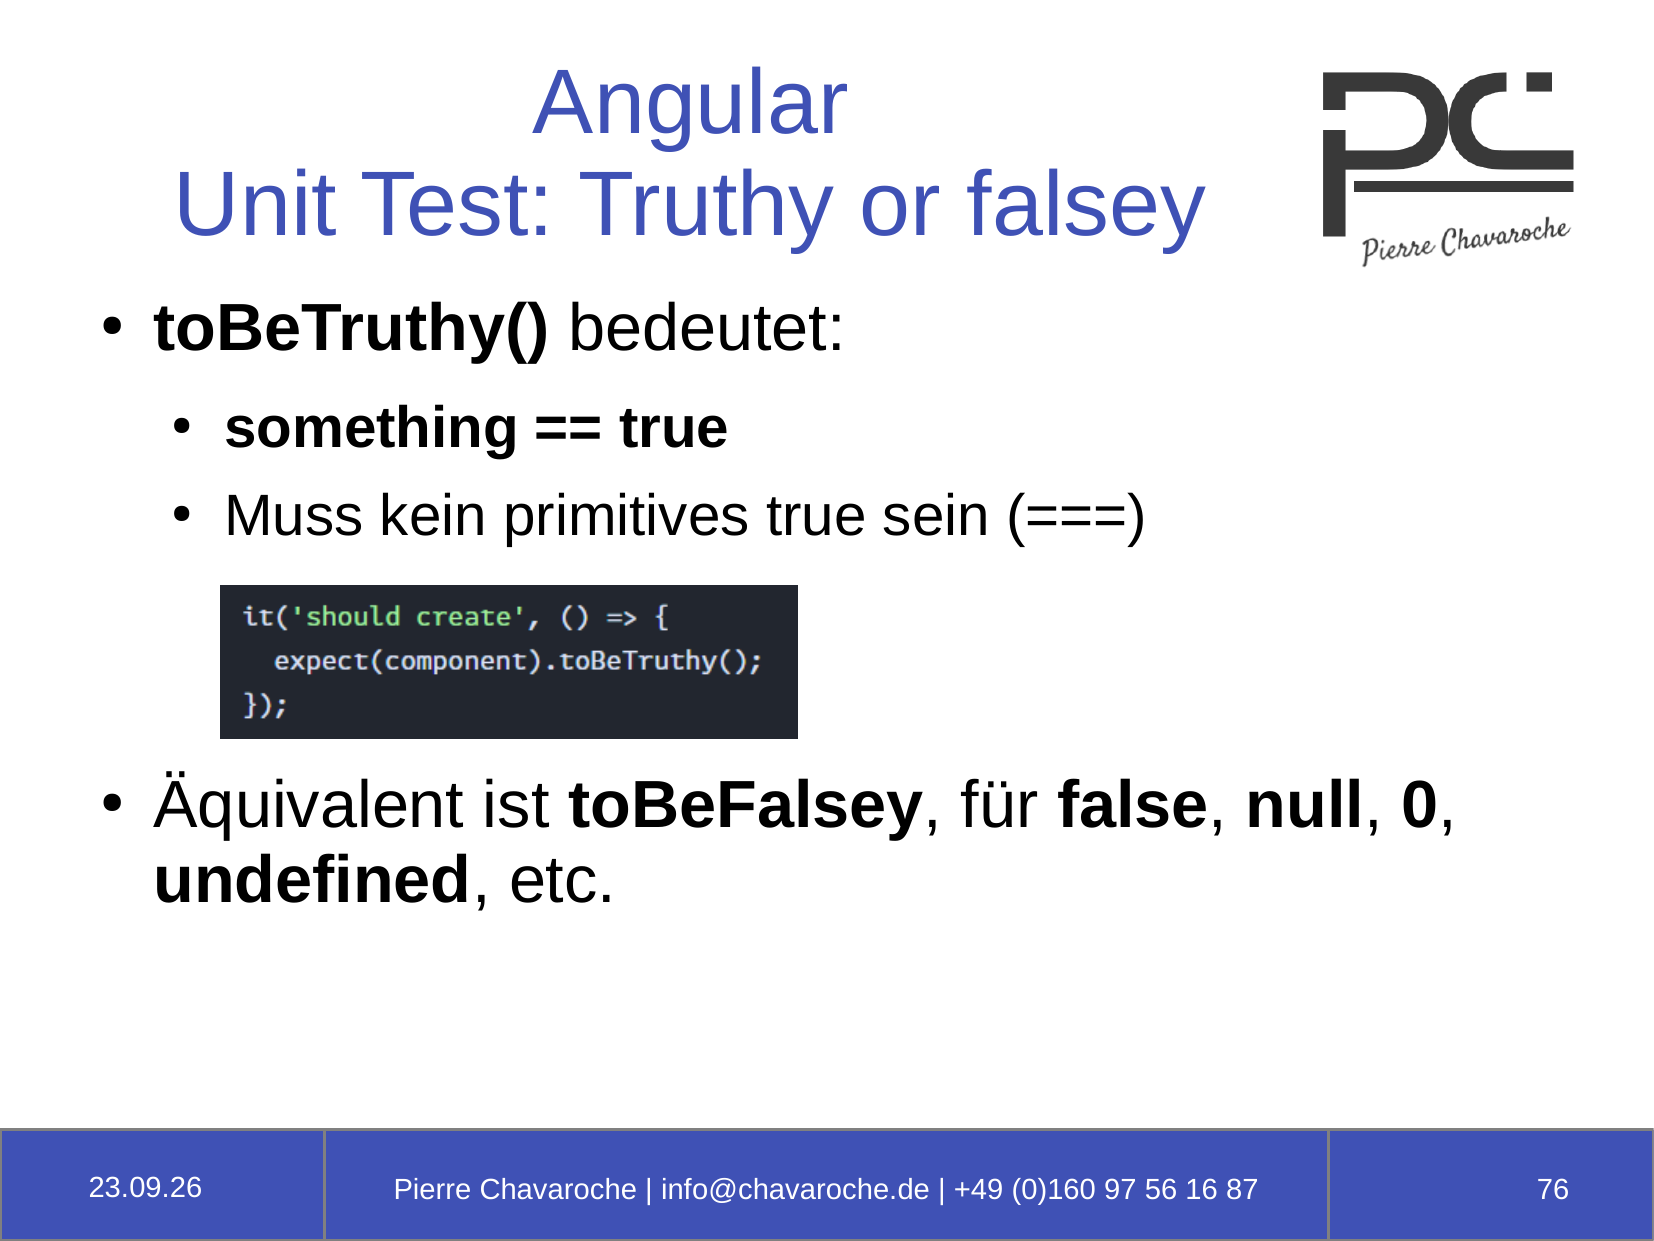

# Angular Unit Test: Truthy or falsey
toBeTruthy() bedeutet:
something == true
Muss kein primitives true sein (===)
Äquivalent ist toBeFalsey, für false, null, 0, undefined, etc.
Pierre Chavaroche | info@chavaroche.de | +49 (0)160 97 56 16 87
76